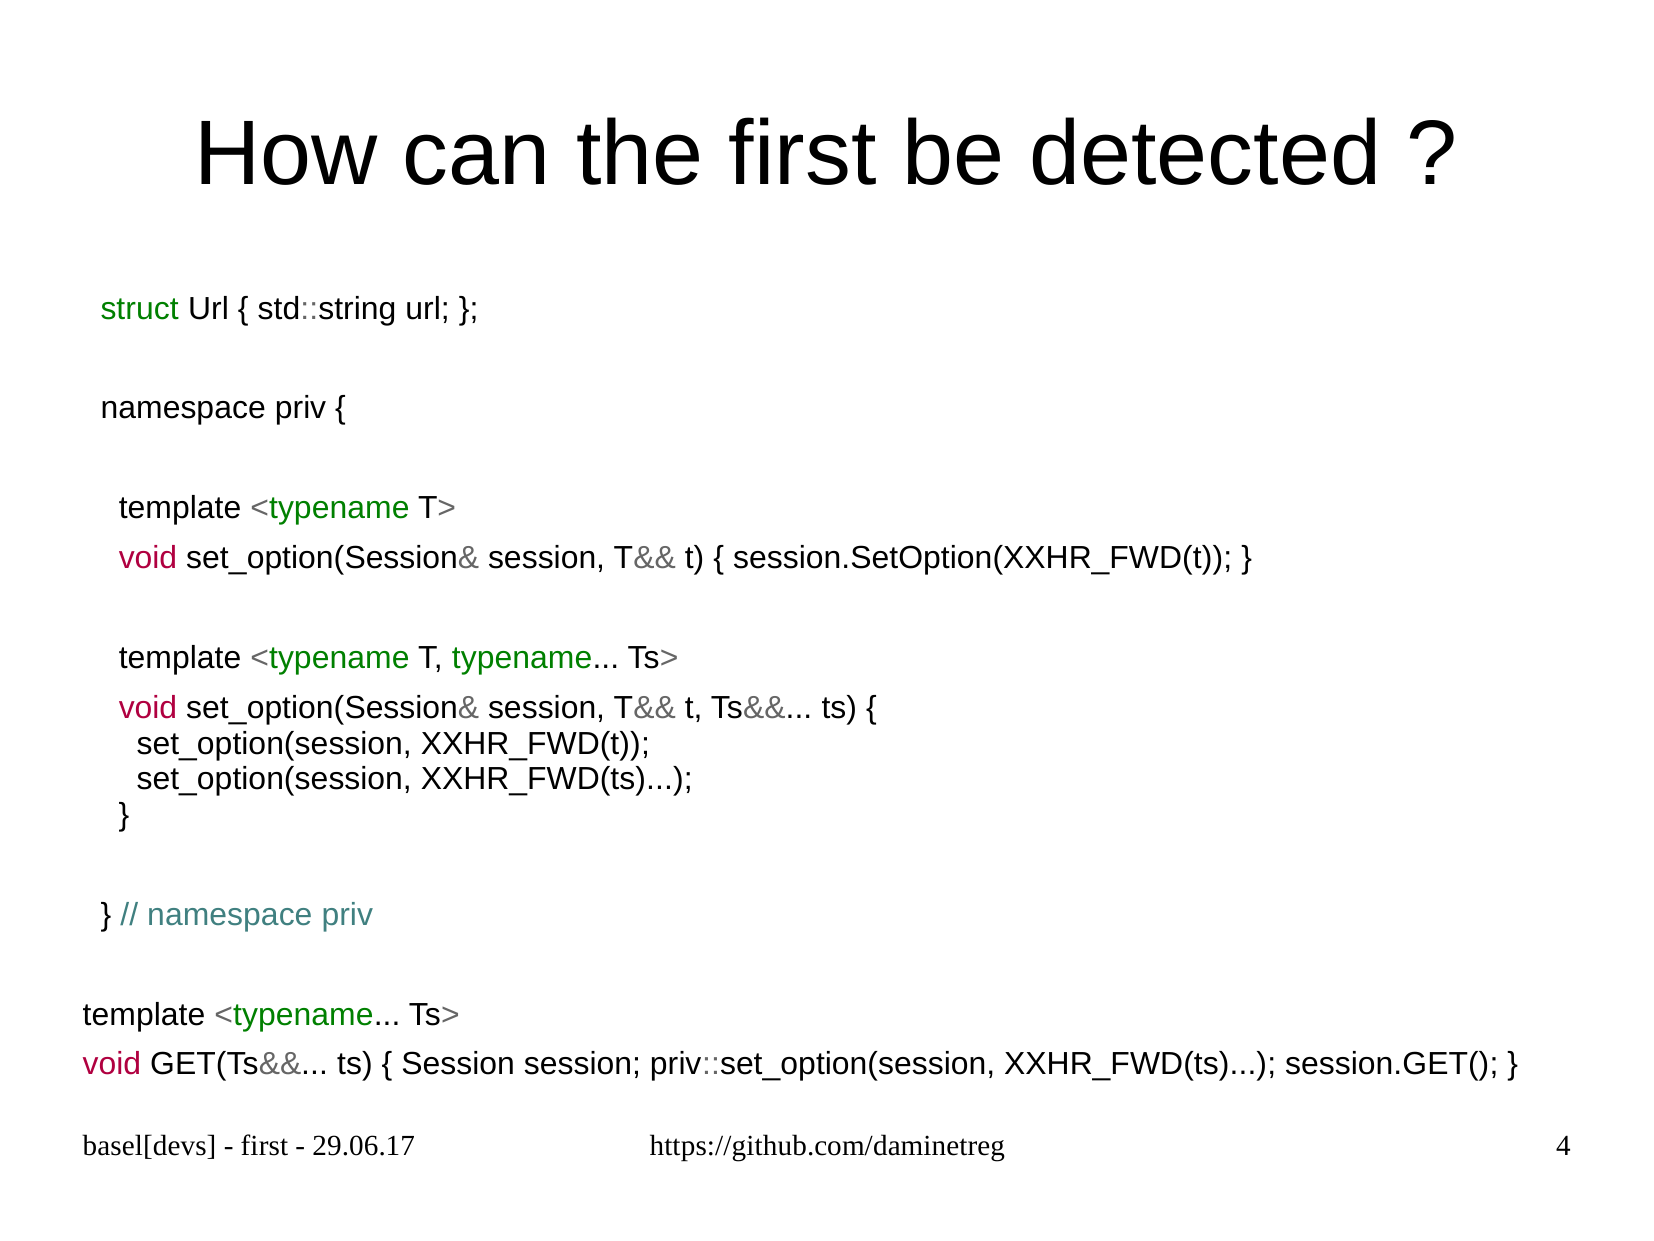

# How can the first be detected ?
 struct Url { std::string url; };
 namespace priv {
 template <typename T>
 void set_option(Session& session, T&& t) { session.SetOption(XXHR_FWD(t)); }
 template <typename T, typename... Ts>
 void set_option(Session& session, T&& t, Ts&&... ts) {
 set_option(session, XXHR_FWD(t));
 set_option(session, XXHR_FWD(ts)...);
 }
 } // namespace priv
template <typename... Ts>
void GET(Ts&&... ts) { Session session; priv::set_option(session, XXHR_FWD(ts)...); session.GET(); }
basel[devs] - first - 29.06.17
https://github.com/daminetreg
4